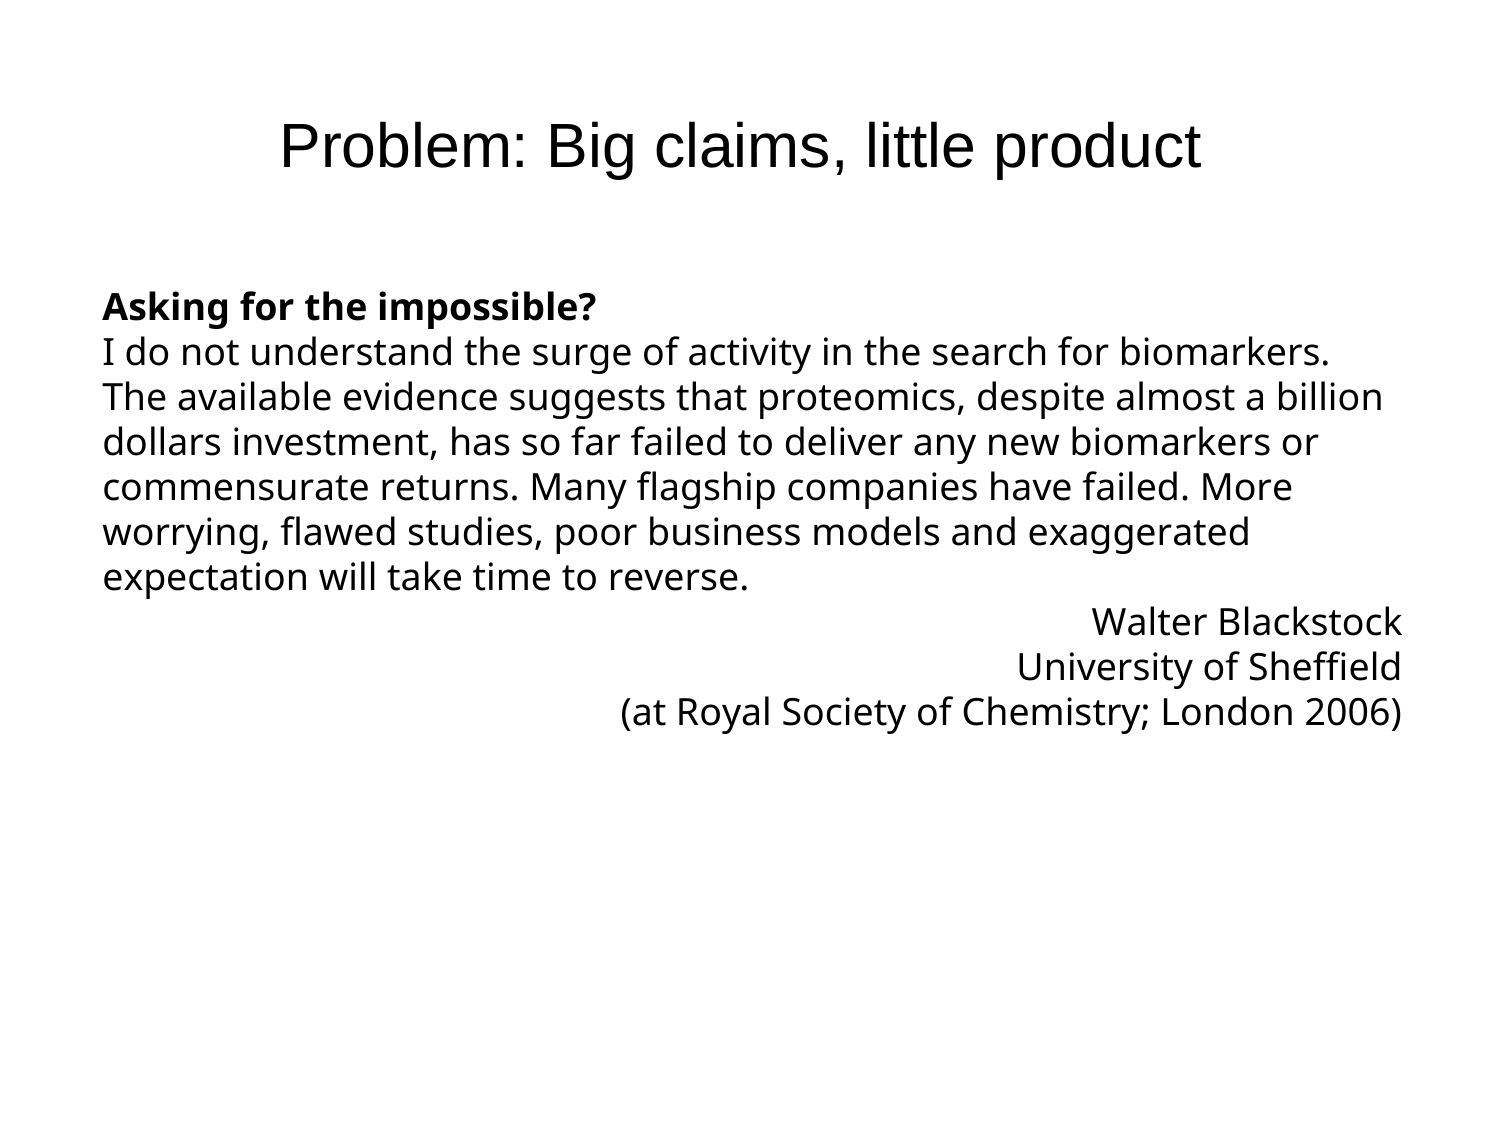

# Problem: Big claims, little product
Asking for the impossible?
I do not understand the surge of activity in the search for biomarkers. The available evidence suggests that proteomics, despite almost a billion dollars investment, has so far failed to deliver any new biomarkers or commensurate returns. Many flagship companies have failed. More worrying, flawed studies, poor business models and exaggerated expectation will take time to reverse.
Walter Blackstock
University of Sheffield
(at Royal Society of Chemistry; London 2006)